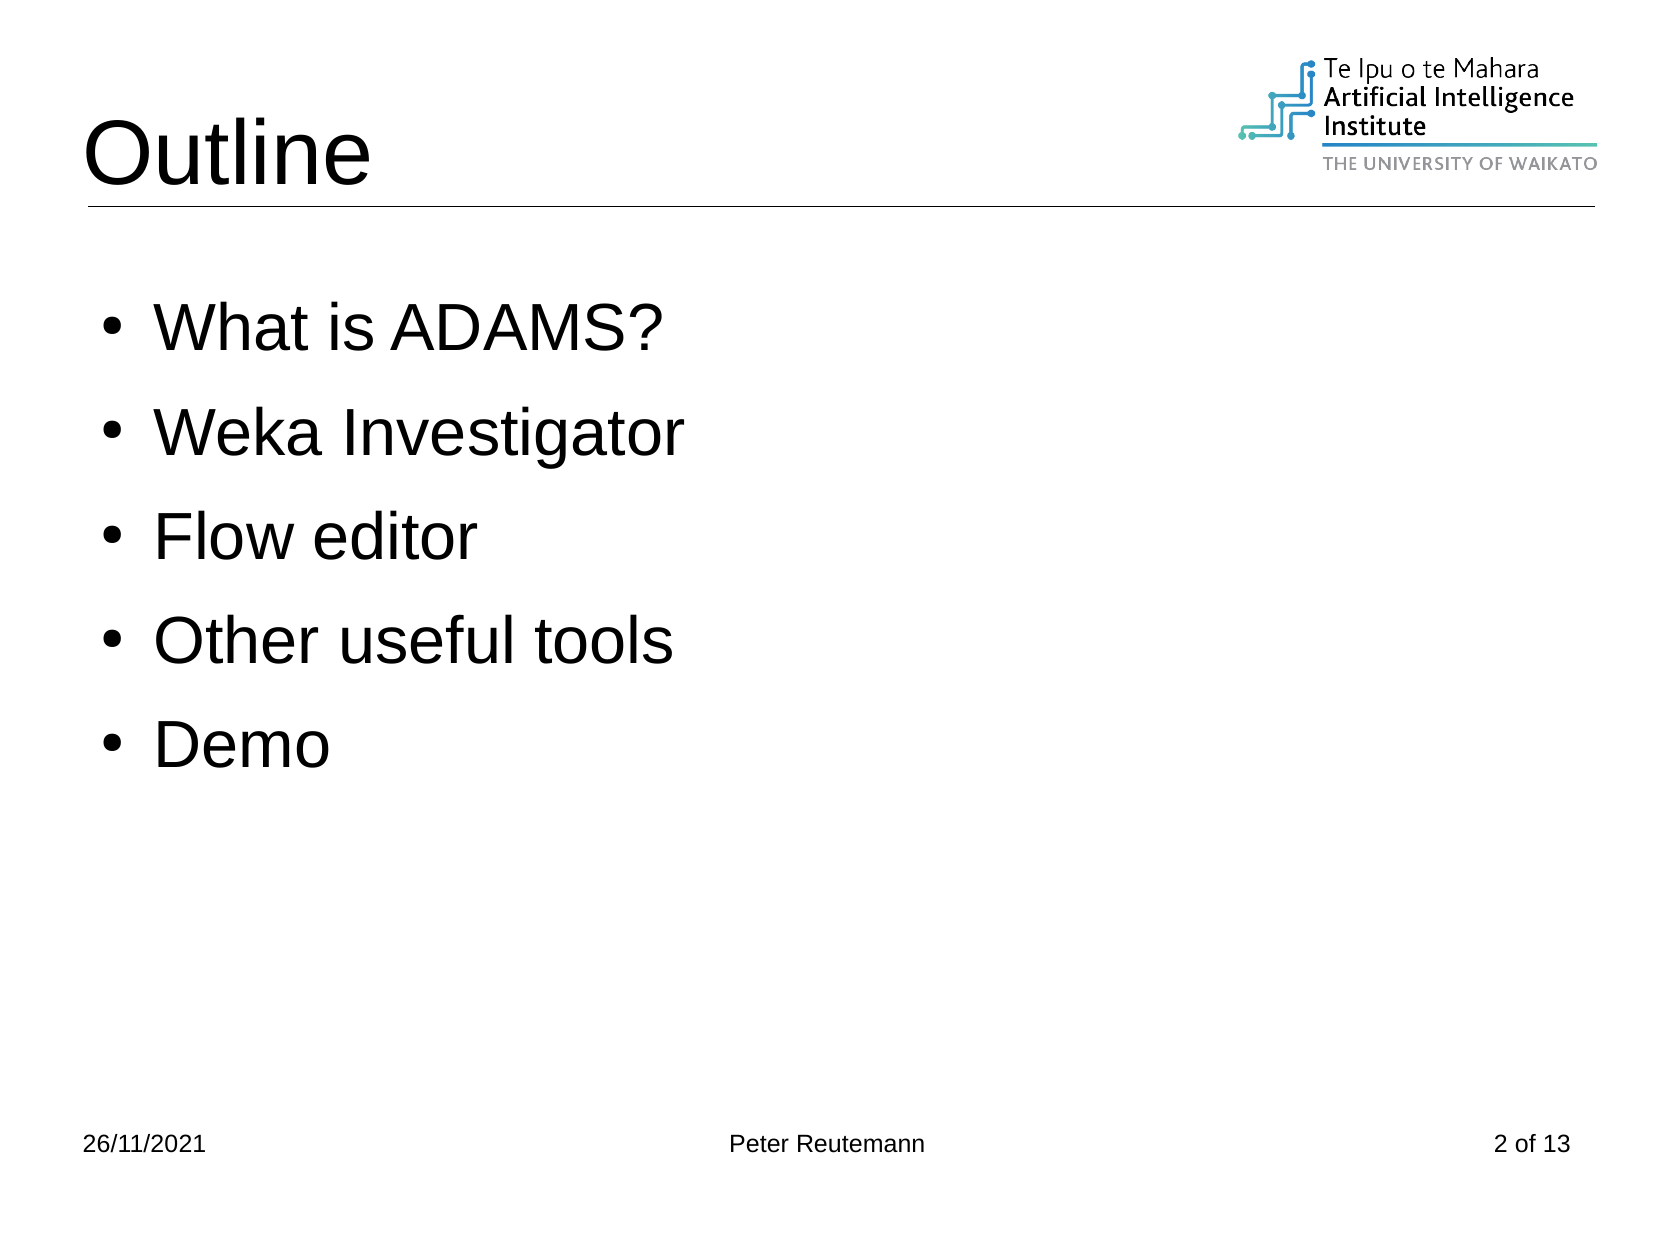

# Outline
What is ADAMS?
Weka Investigator
Flow editor
Other useful tools
Demo
26/11/2021
Peter Reutemann
2